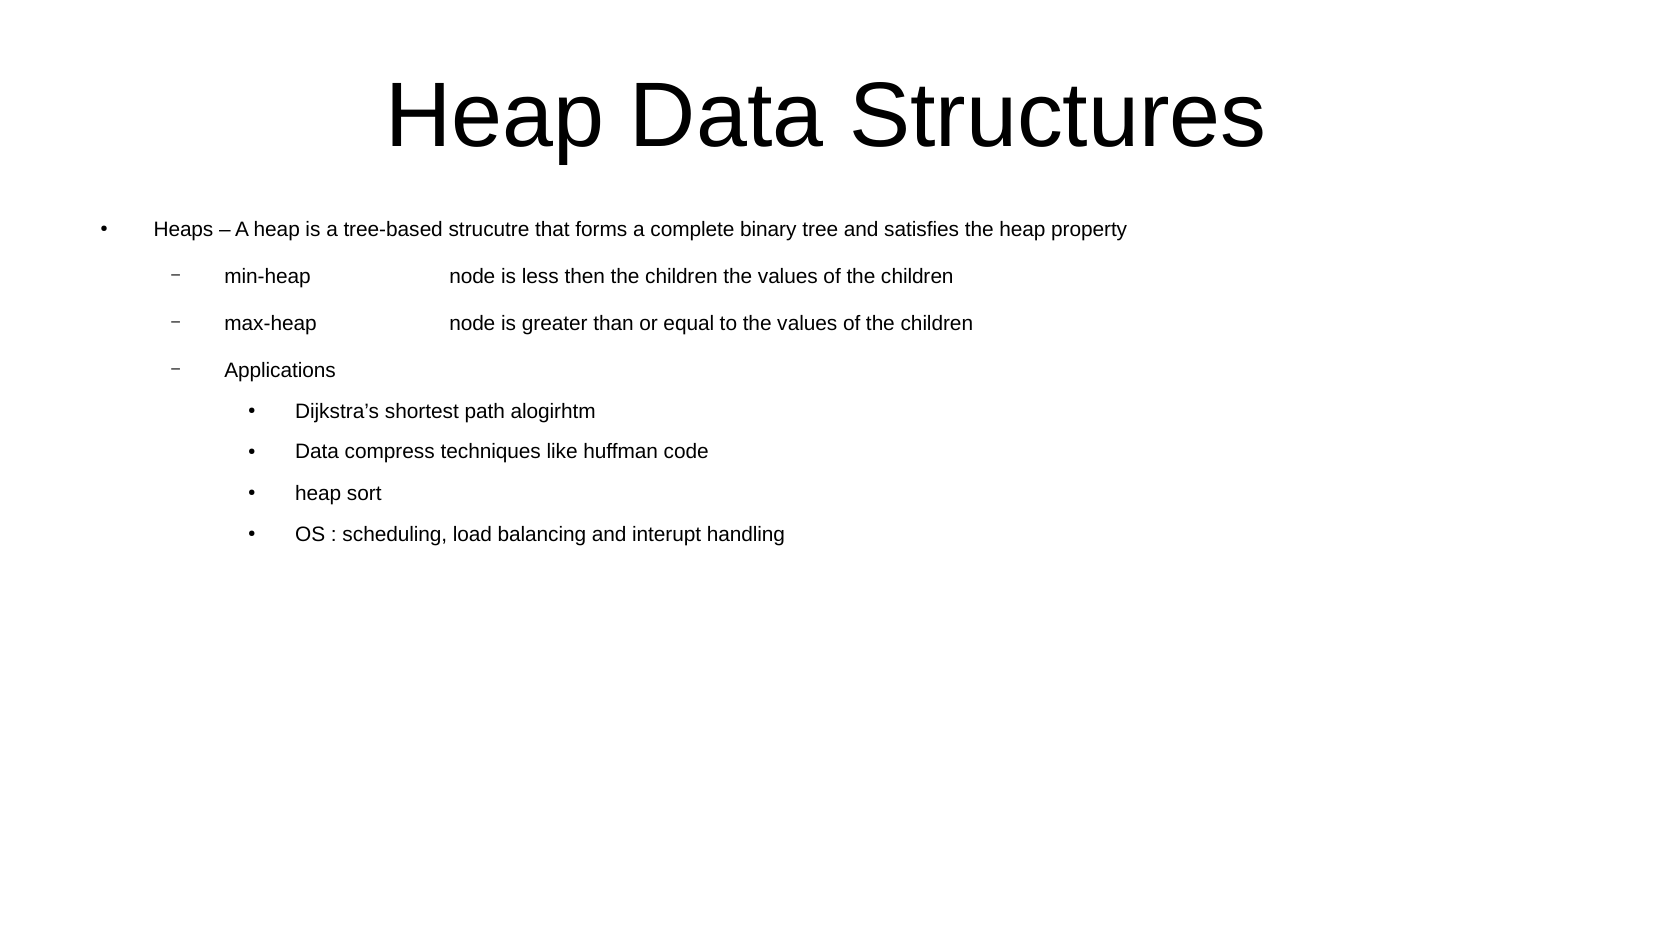

# Heap Data Structures
Heaps – A heap is a tree-based strucutre that forms a complete binary tree and satisfies the heap property
min-heap		node is less then the children the values of the children
max-heap		node is greater than or equal to the values of the children
Applications
Dijkstra’s shortest path alogirhtm
Data compress techniques like huffman code
heap sort
OS : scheduling, load balancing and interupt handling